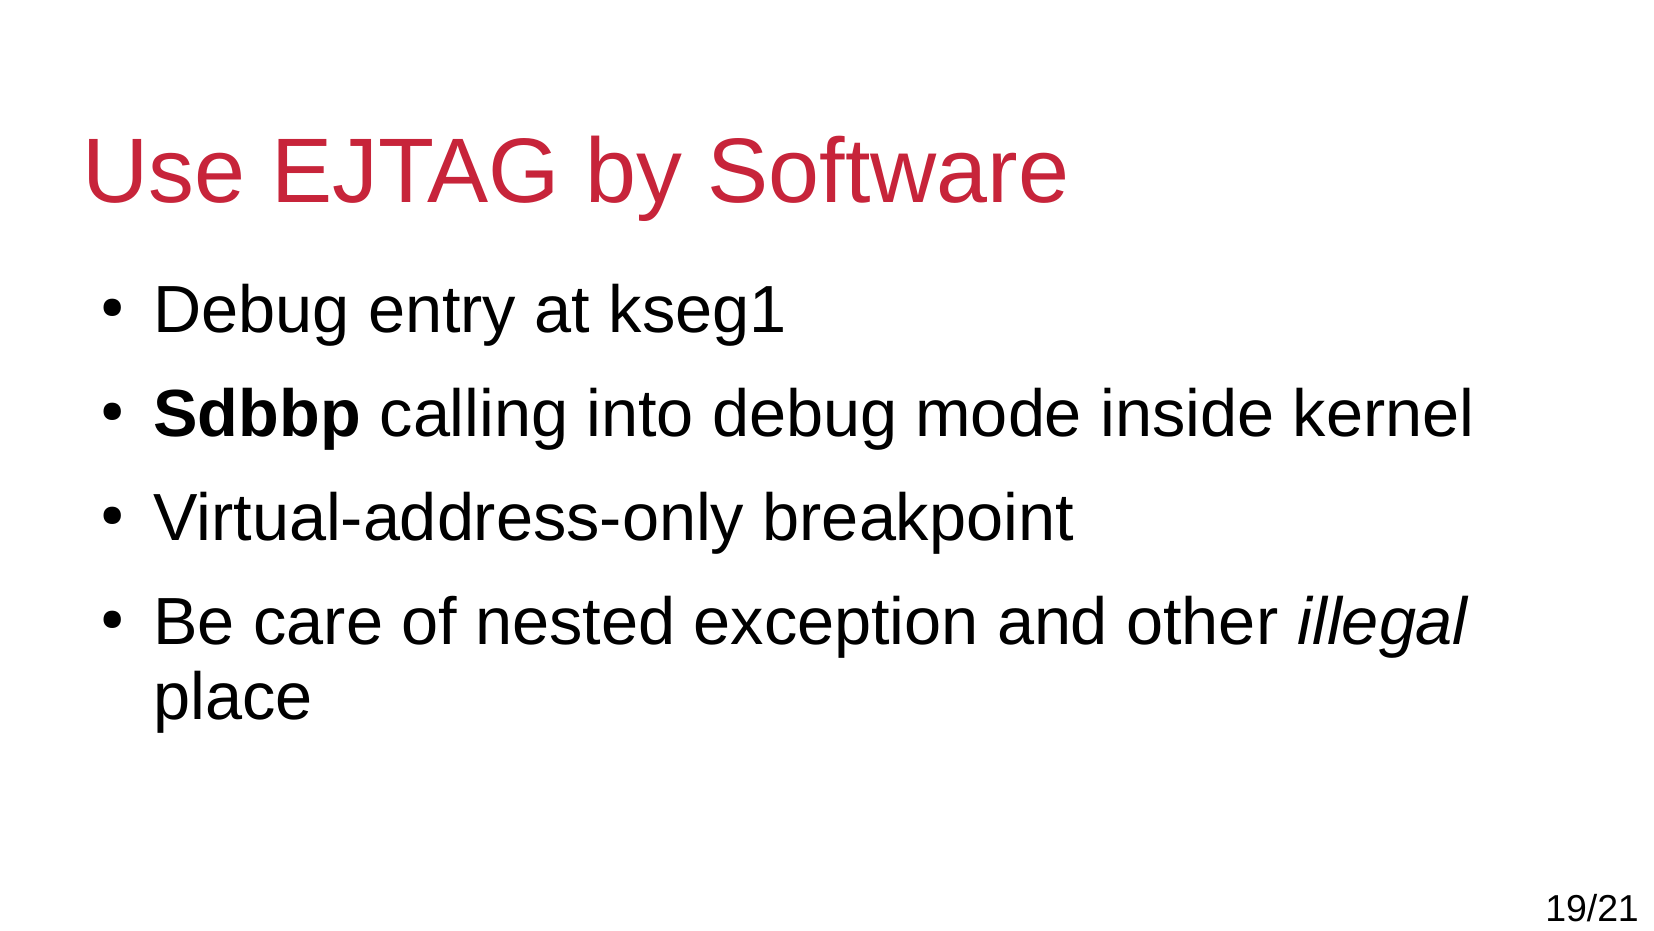

# Use EJTAG by Software
Debug entry at kseg1
Sdbbp calling into debug mode inside kernel
Virtual-address-only breakpoint
Be care of nested exception and other illegal place